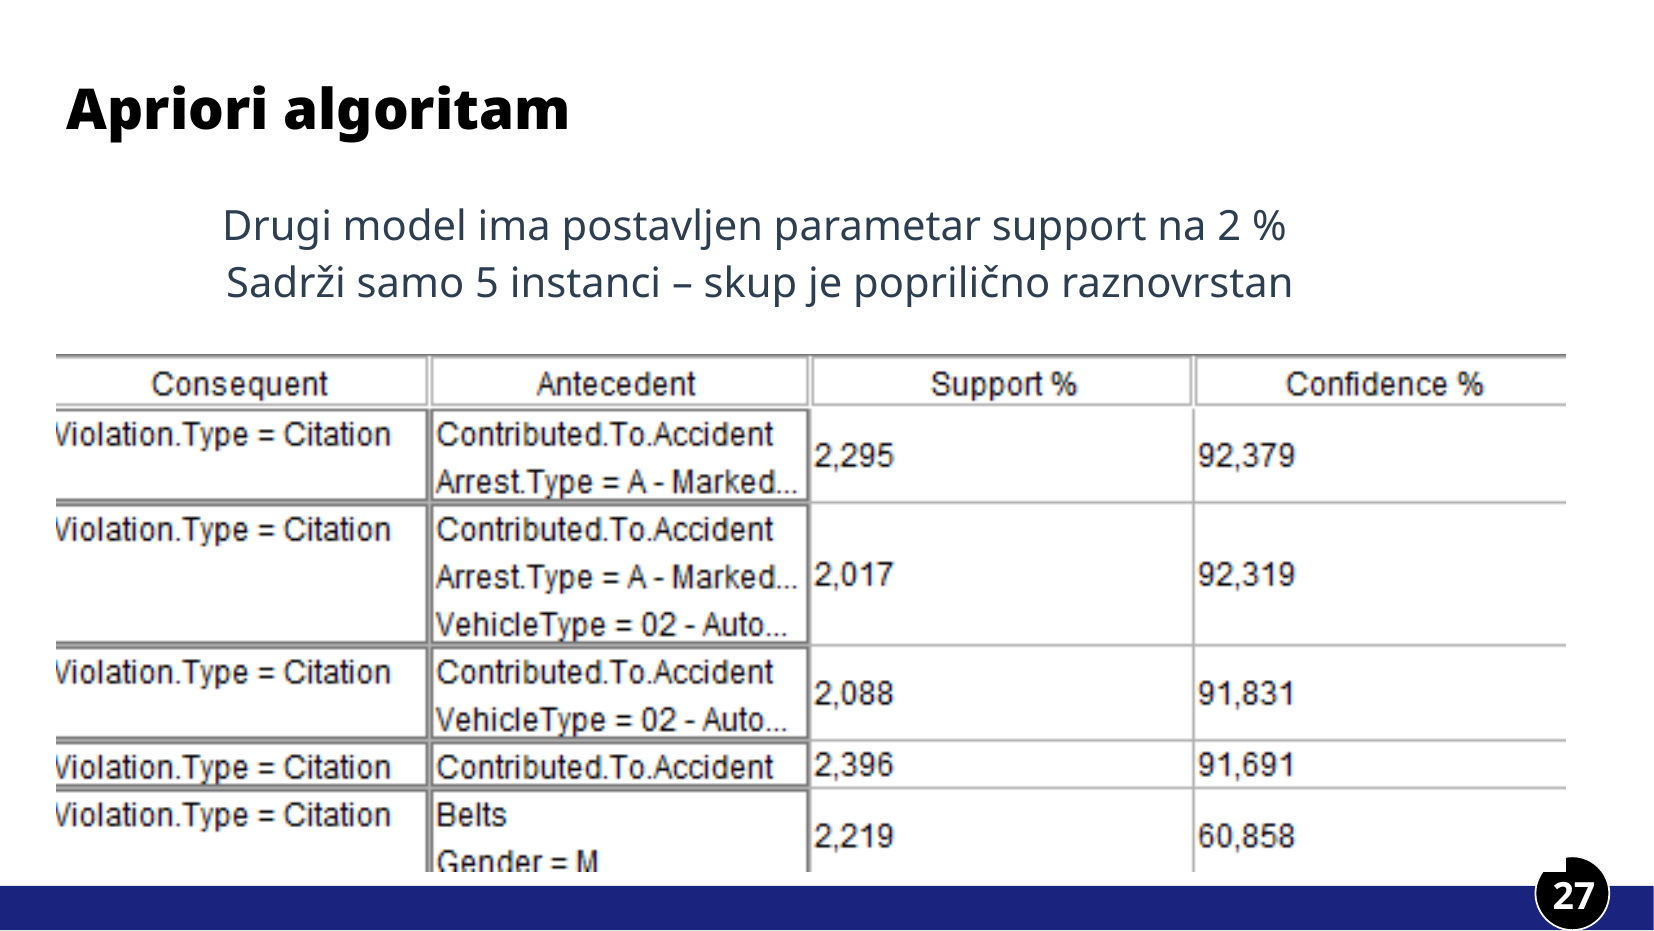

# Apriori algoritam
Drugi model ima postavljen parametar support na 2 %
Sadrži samo 5 instanci – skup je poprilično raznovrstan